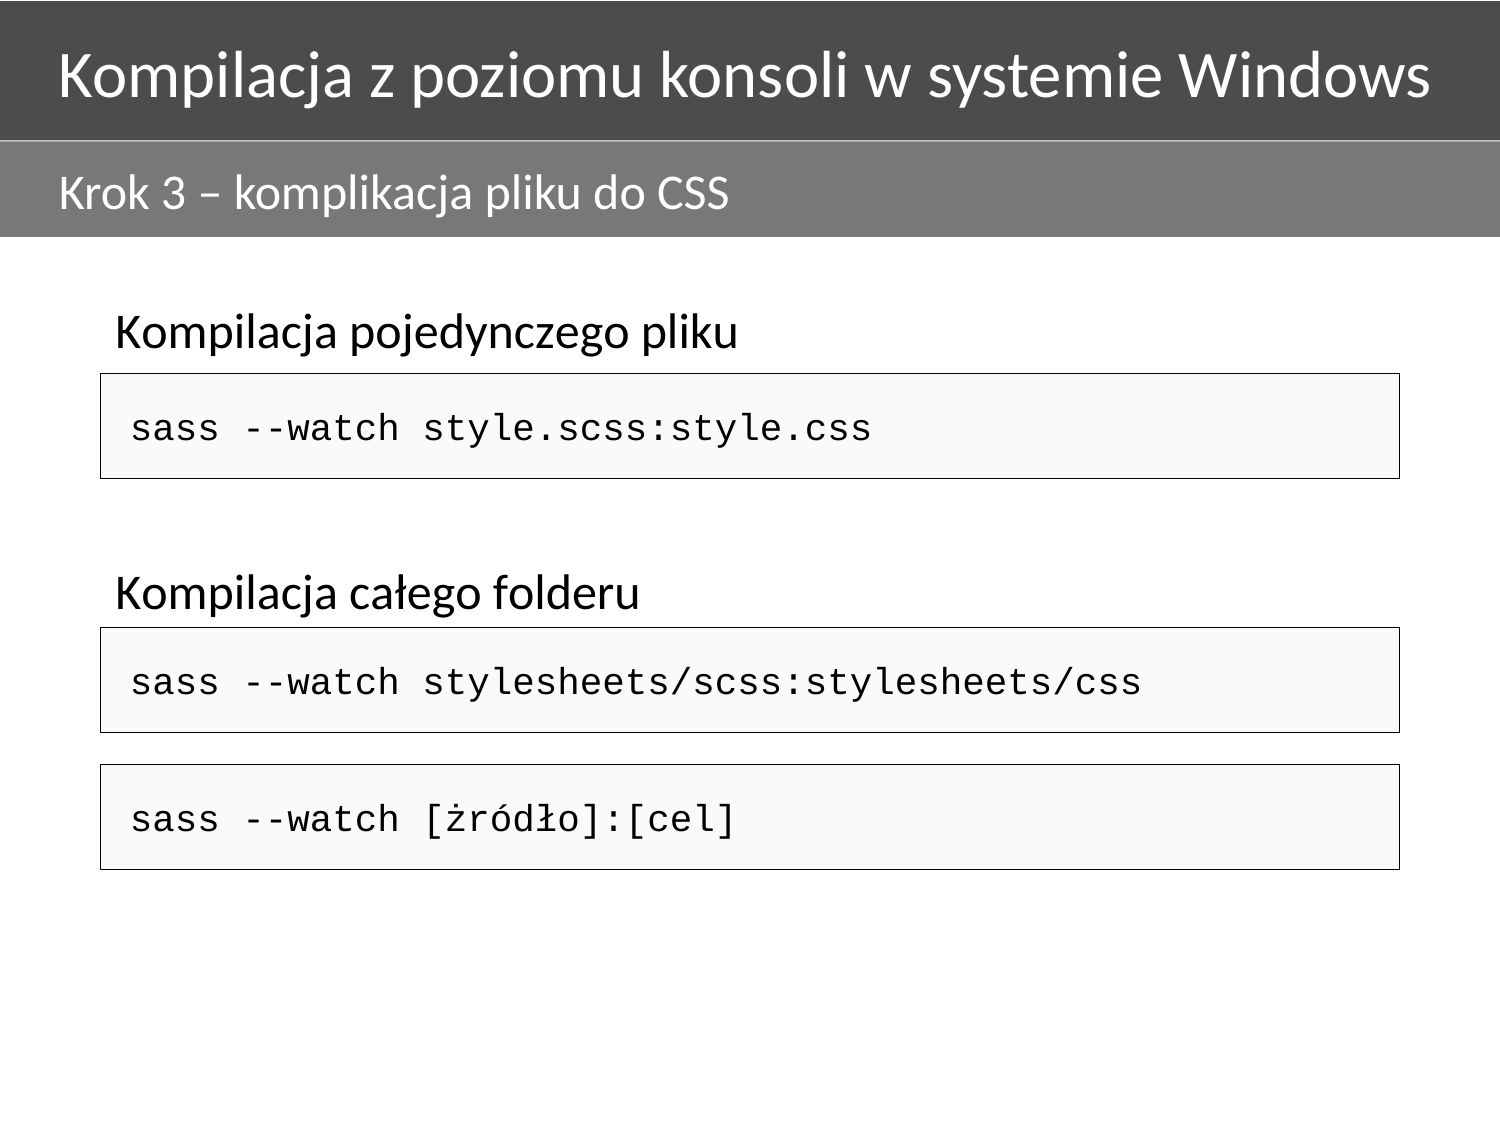

Kompilacja z poziomu konsoli w systemie Windows
Krok 3 – komplikacja pliku do CSS
# Kompilacja pojedynczego pliku
sass --watch style.scss:style.css
Kompilacja całego folderu
sass --watch stylesheets/scss:stylesheets/css
sass --watch [żródło]:[cel]